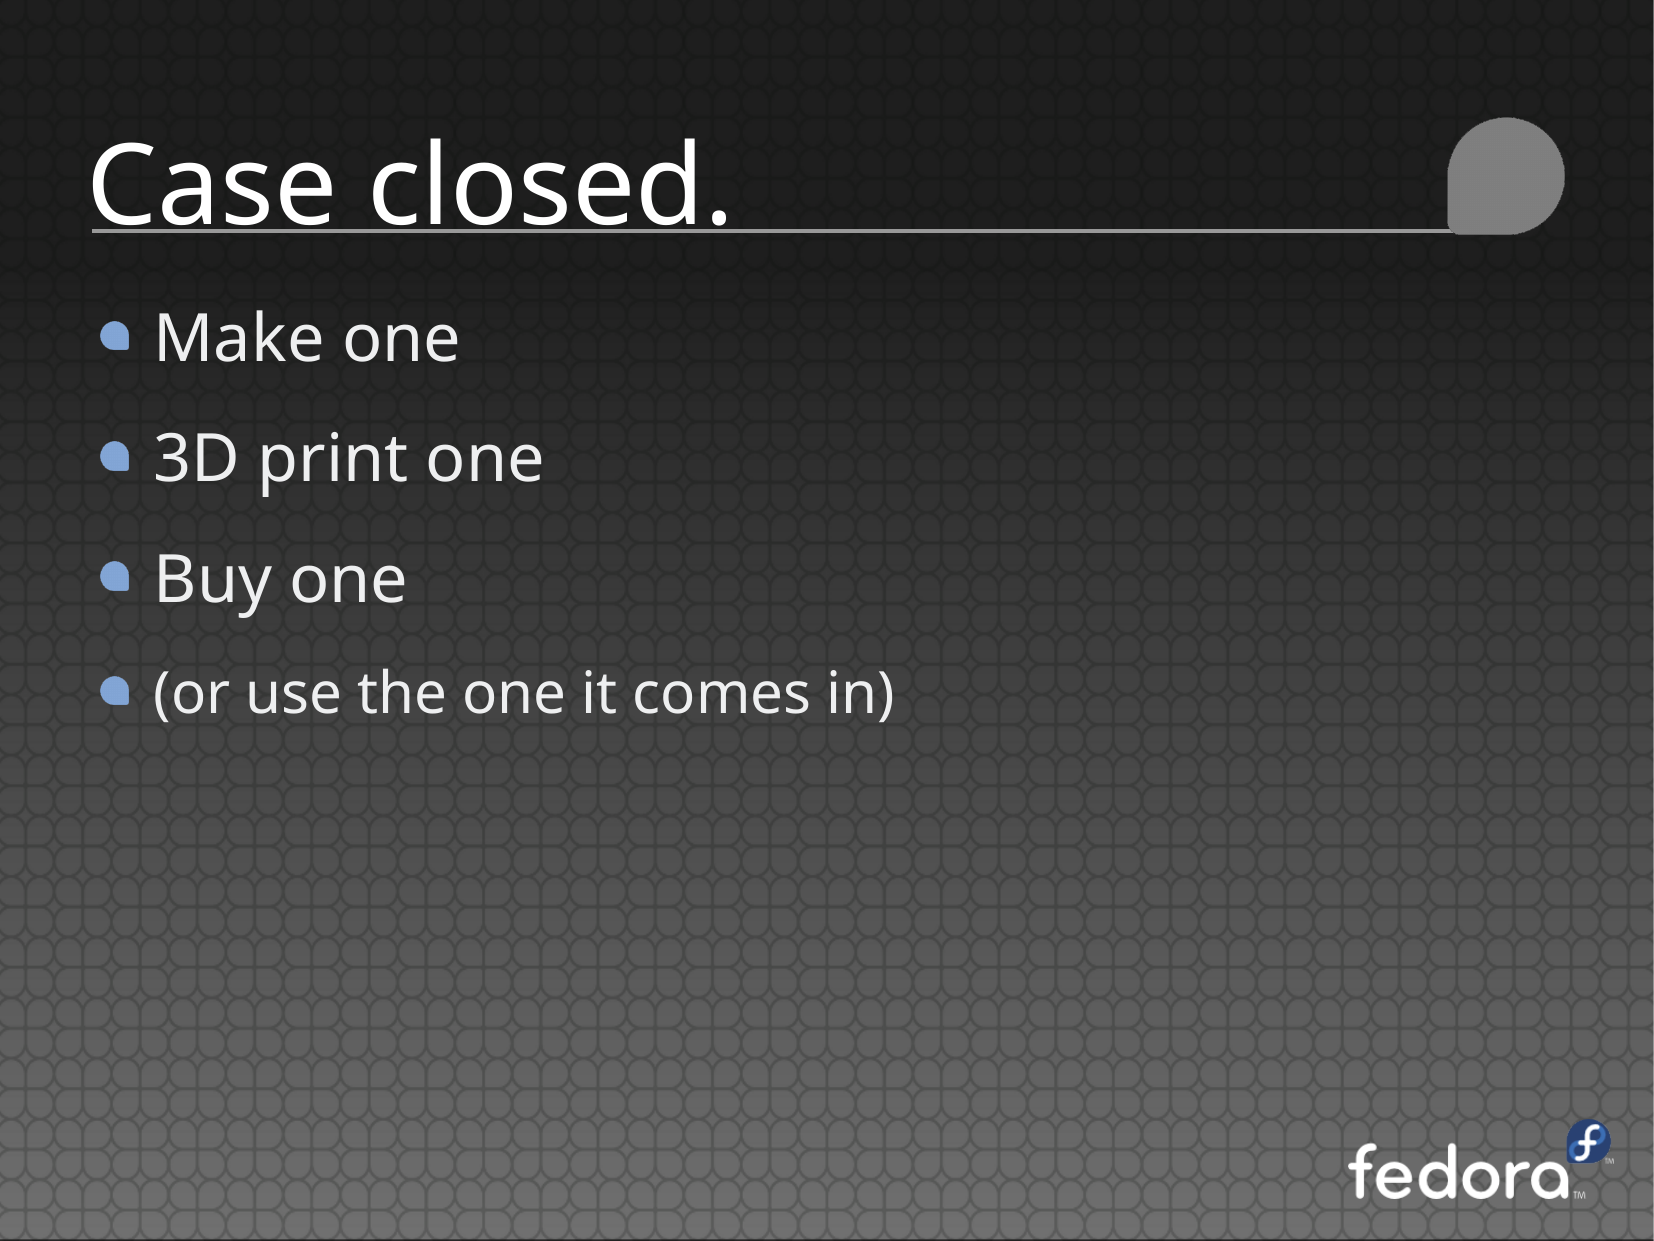

# Case closed.
Make one
3D print one
Buy one
(or use the one it comes in)